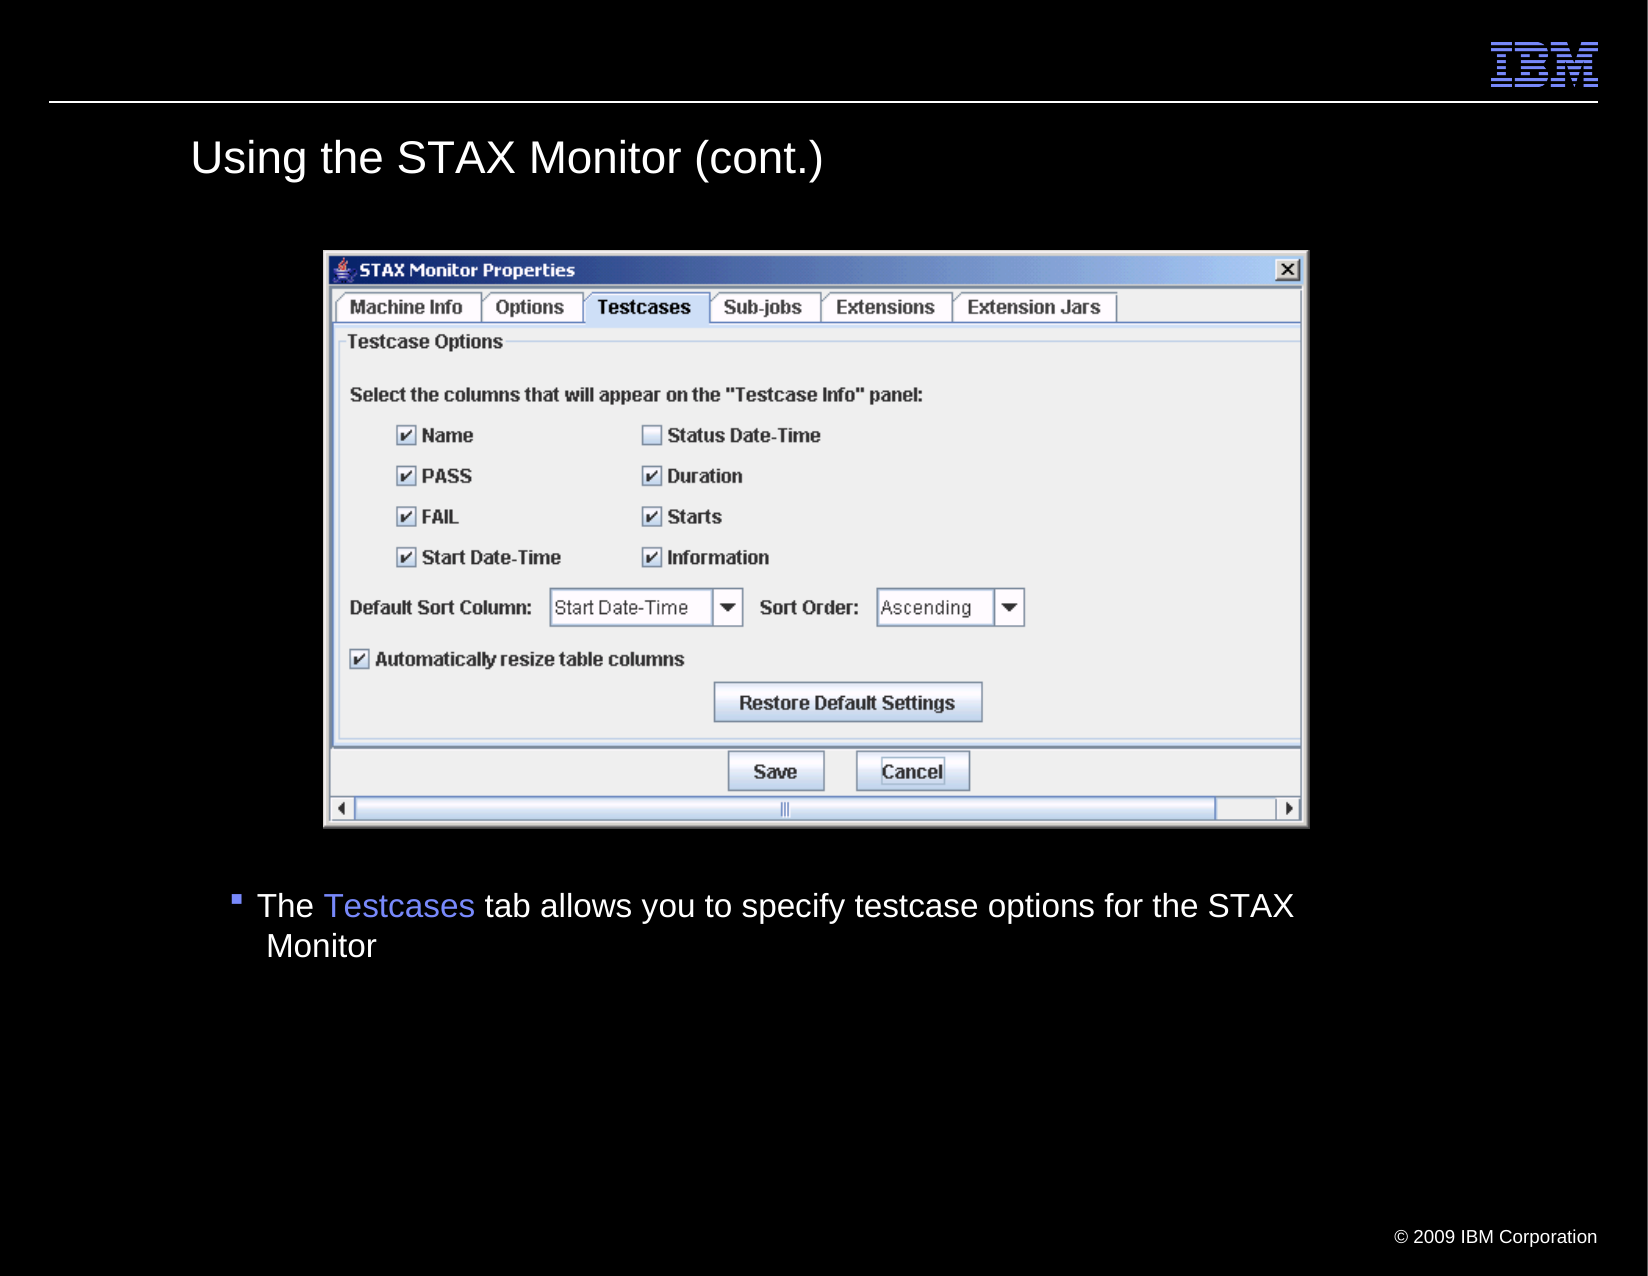

# Using the STAX Monitor (cont.)
The Testcases tab allows you to specify testcase options for the STAX
 Monitor